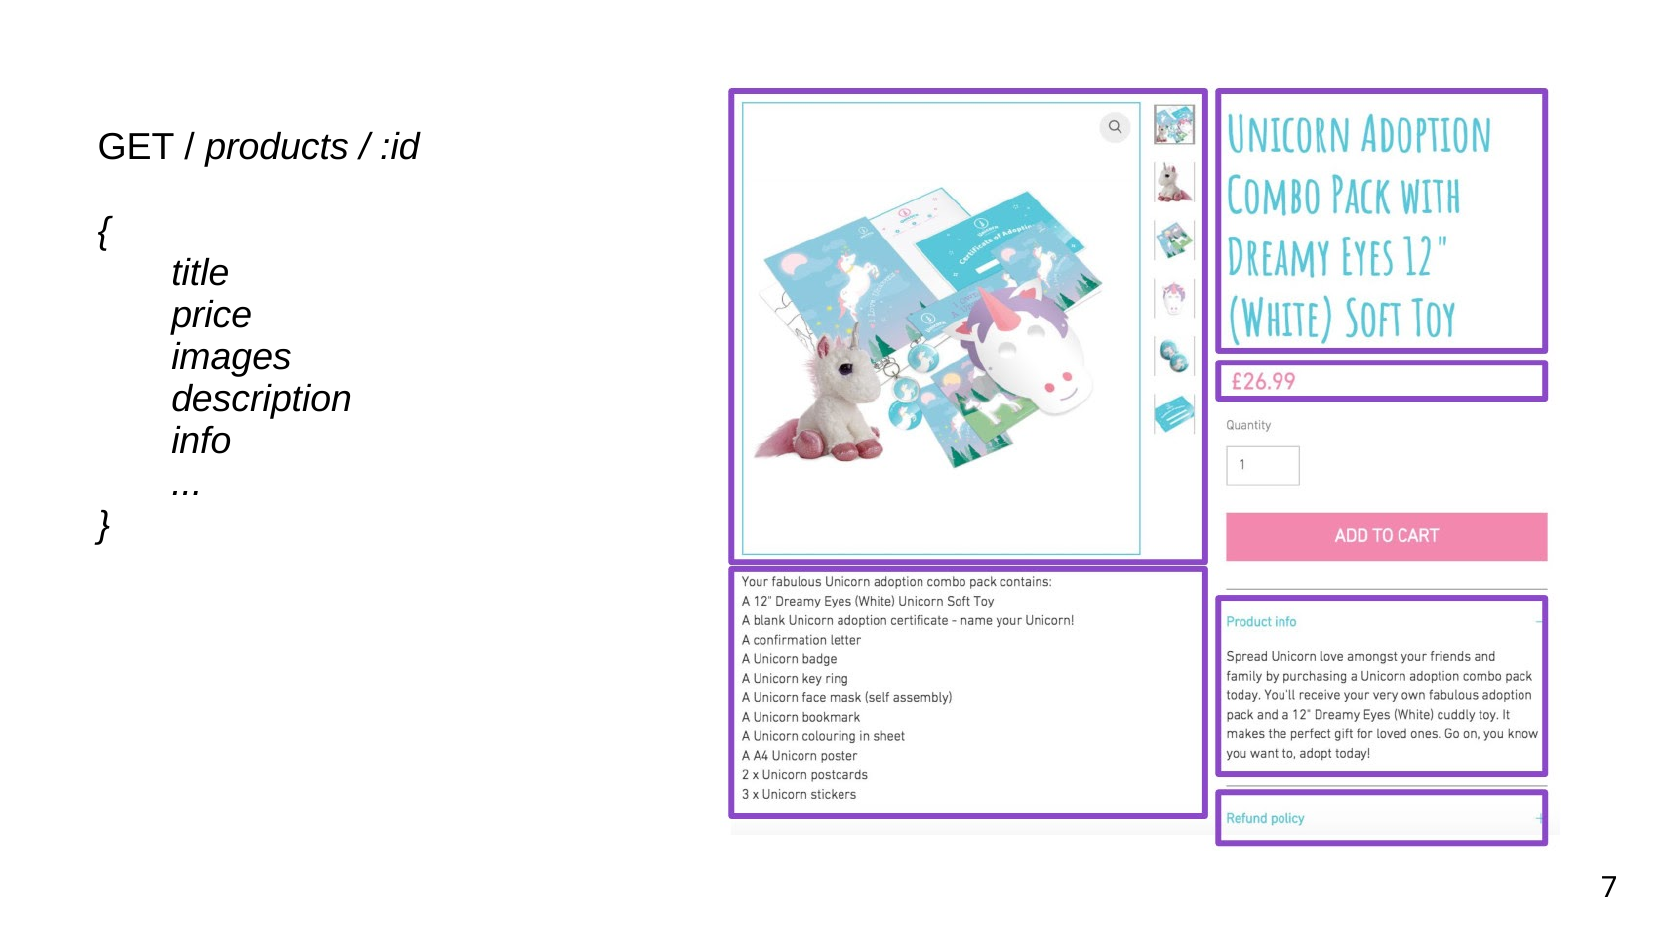

#
GET / products / :id
{
	title
	price
	images
	description
	info
	...
}